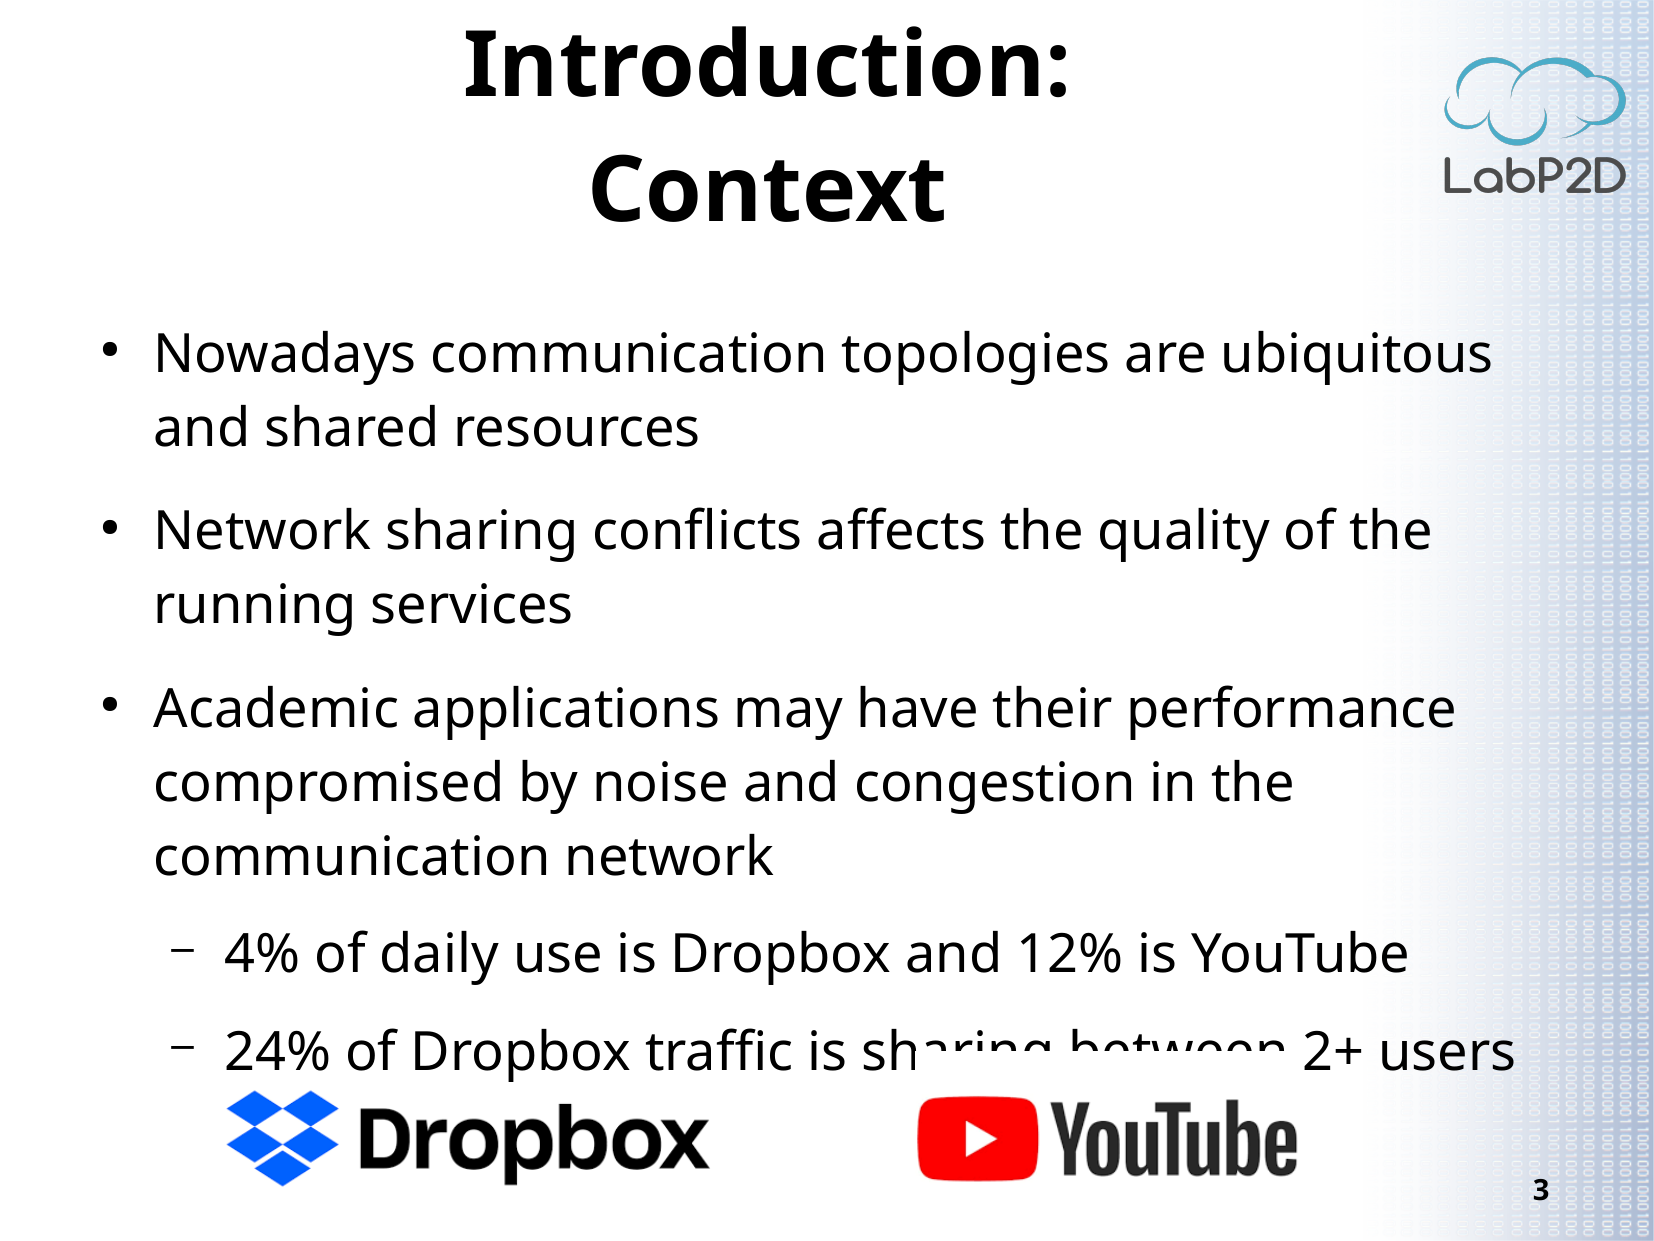

# Introduction: Context
Nowadays communication topologies are ubiquitous and shared resources
Network sharing conflicts affects the quality of the running services
Academic applications may have their performance compromised by noise and congestion in the communication network
4% of daily use is Dropbox and 12% is YouTube
24% of Dropbox traffic is sharing between 2+ users
3